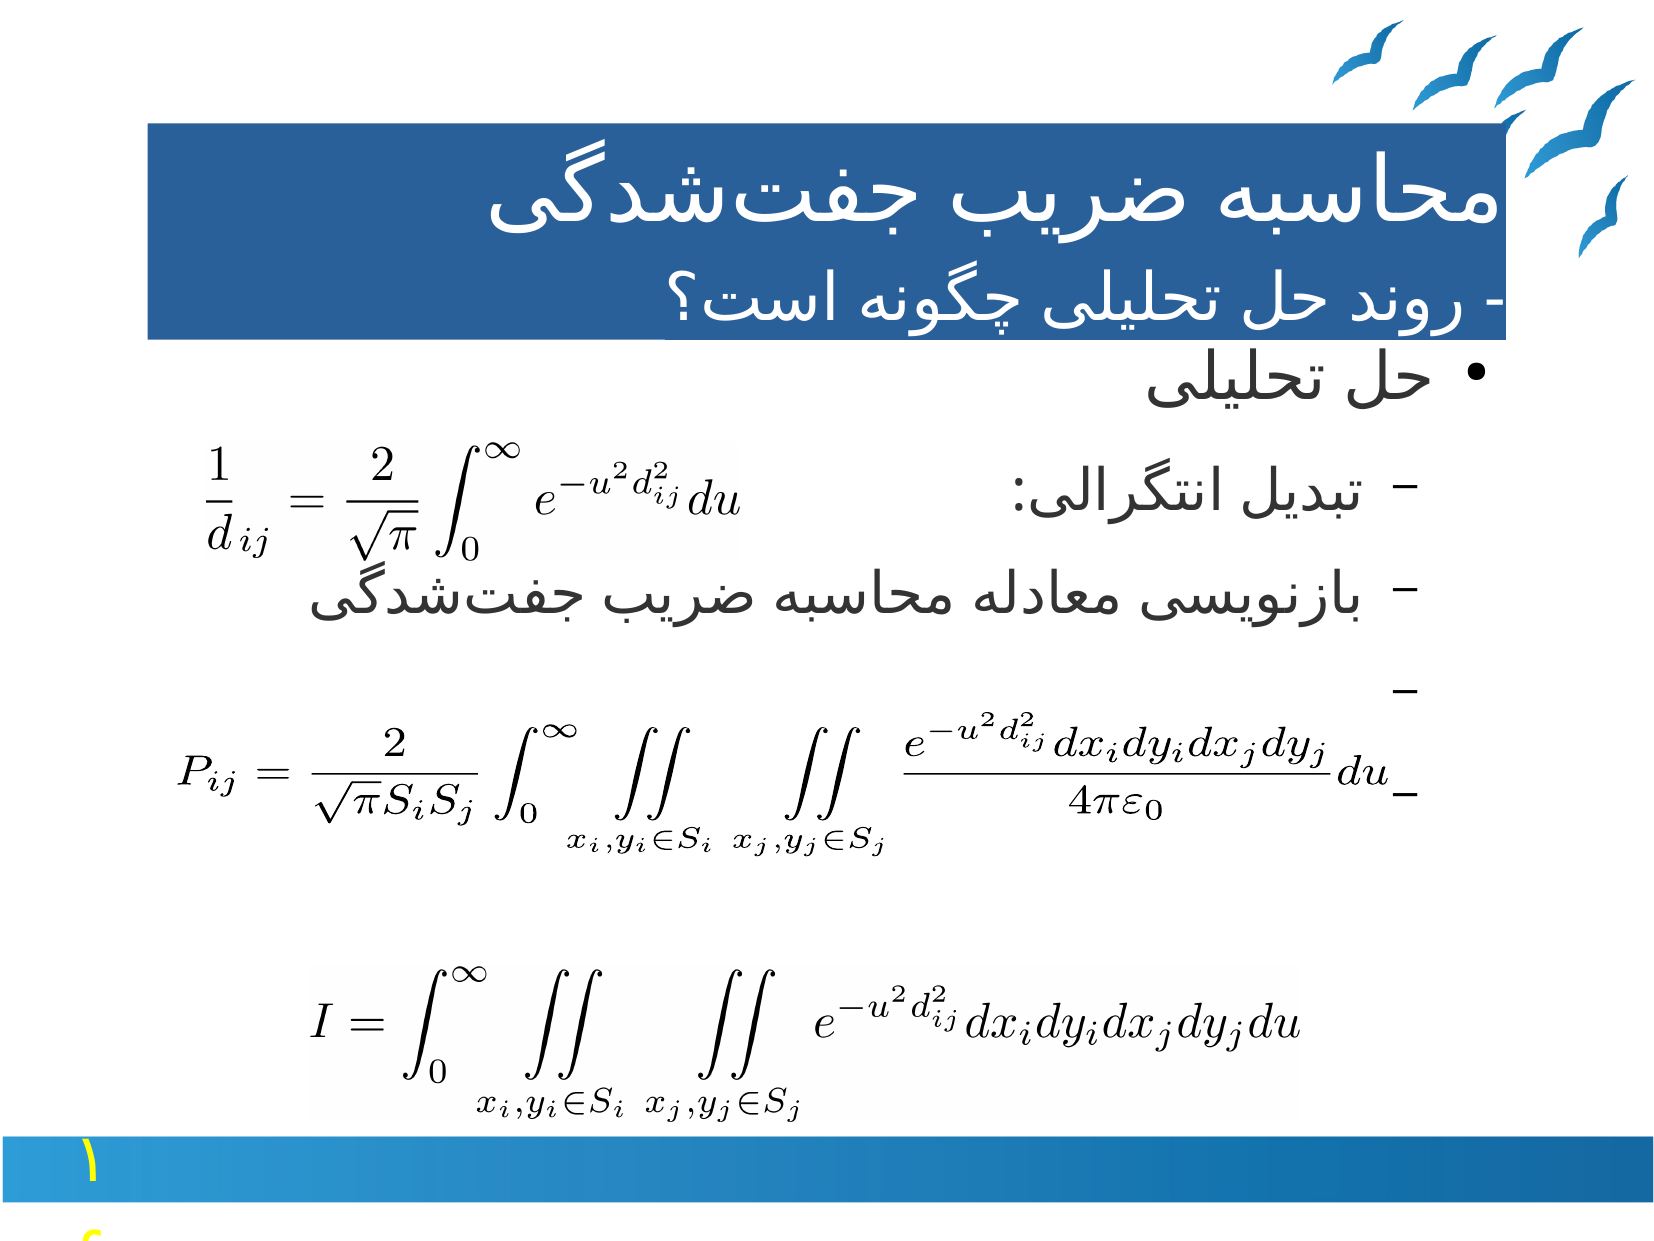

# محاسبه ضریب جفت‌شدگی - روند حل تحلیلی چگونه است؟
حل تحلیلی
تبدیل انتگرالی:
بازنویسی معادله محاسبه ضریب جفت‌شدگی
حذف ضرایب ثابت
۱۶